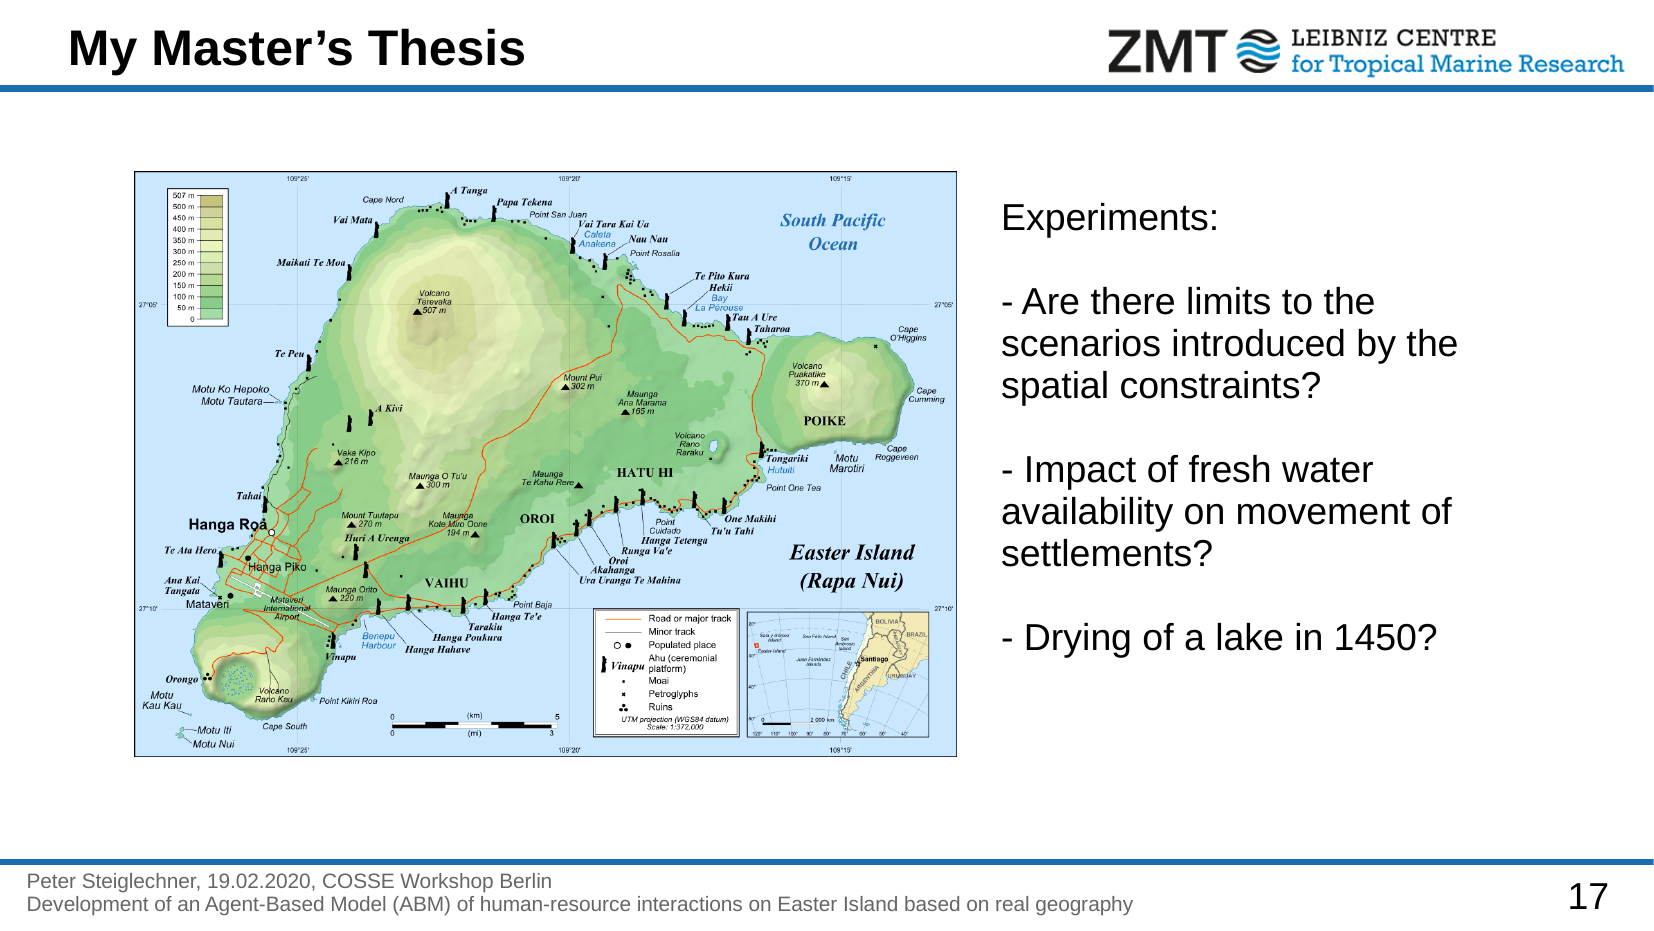

My Master’s Thesis
Experiments:
- Are there limits to the scenarios introduced by the spatial constraints?
- Impact of fresh water availability on movement of settlements?
- Drying of a lake in 1450?
17